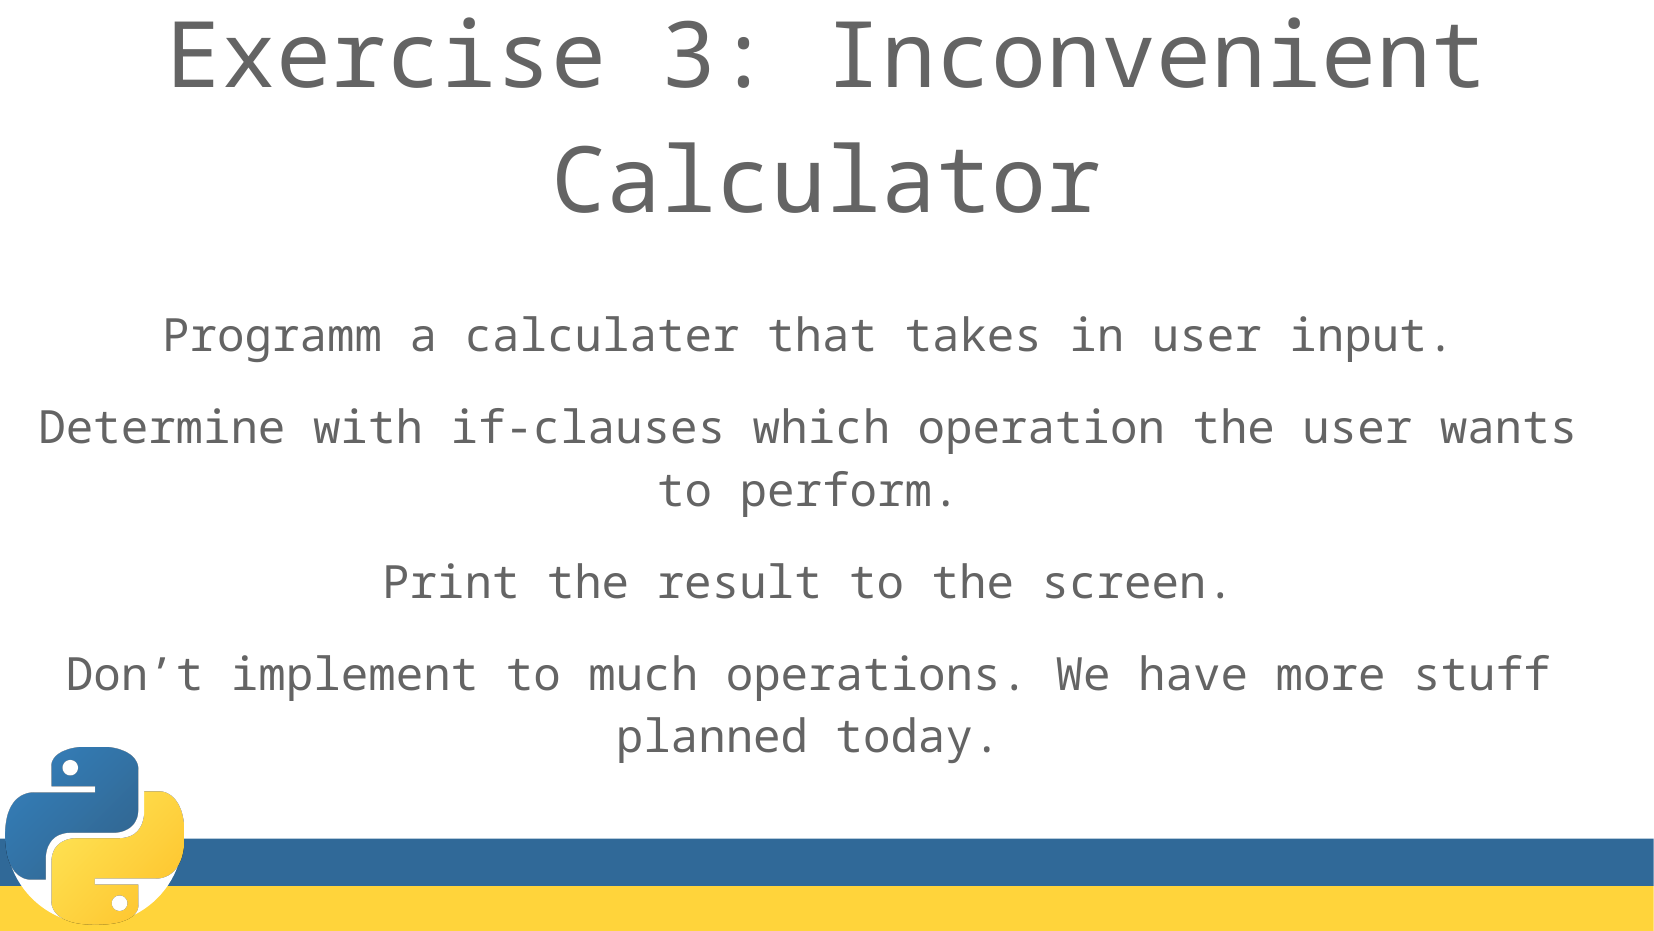

# Exercise 3: Inconvenient Calculator
Programm a calculater that takes in user input.
Determine with if-clauses which operation the user wants to perform.
Print the result to the screen.
Don’t implement to much operations. We have more stuff planned today.